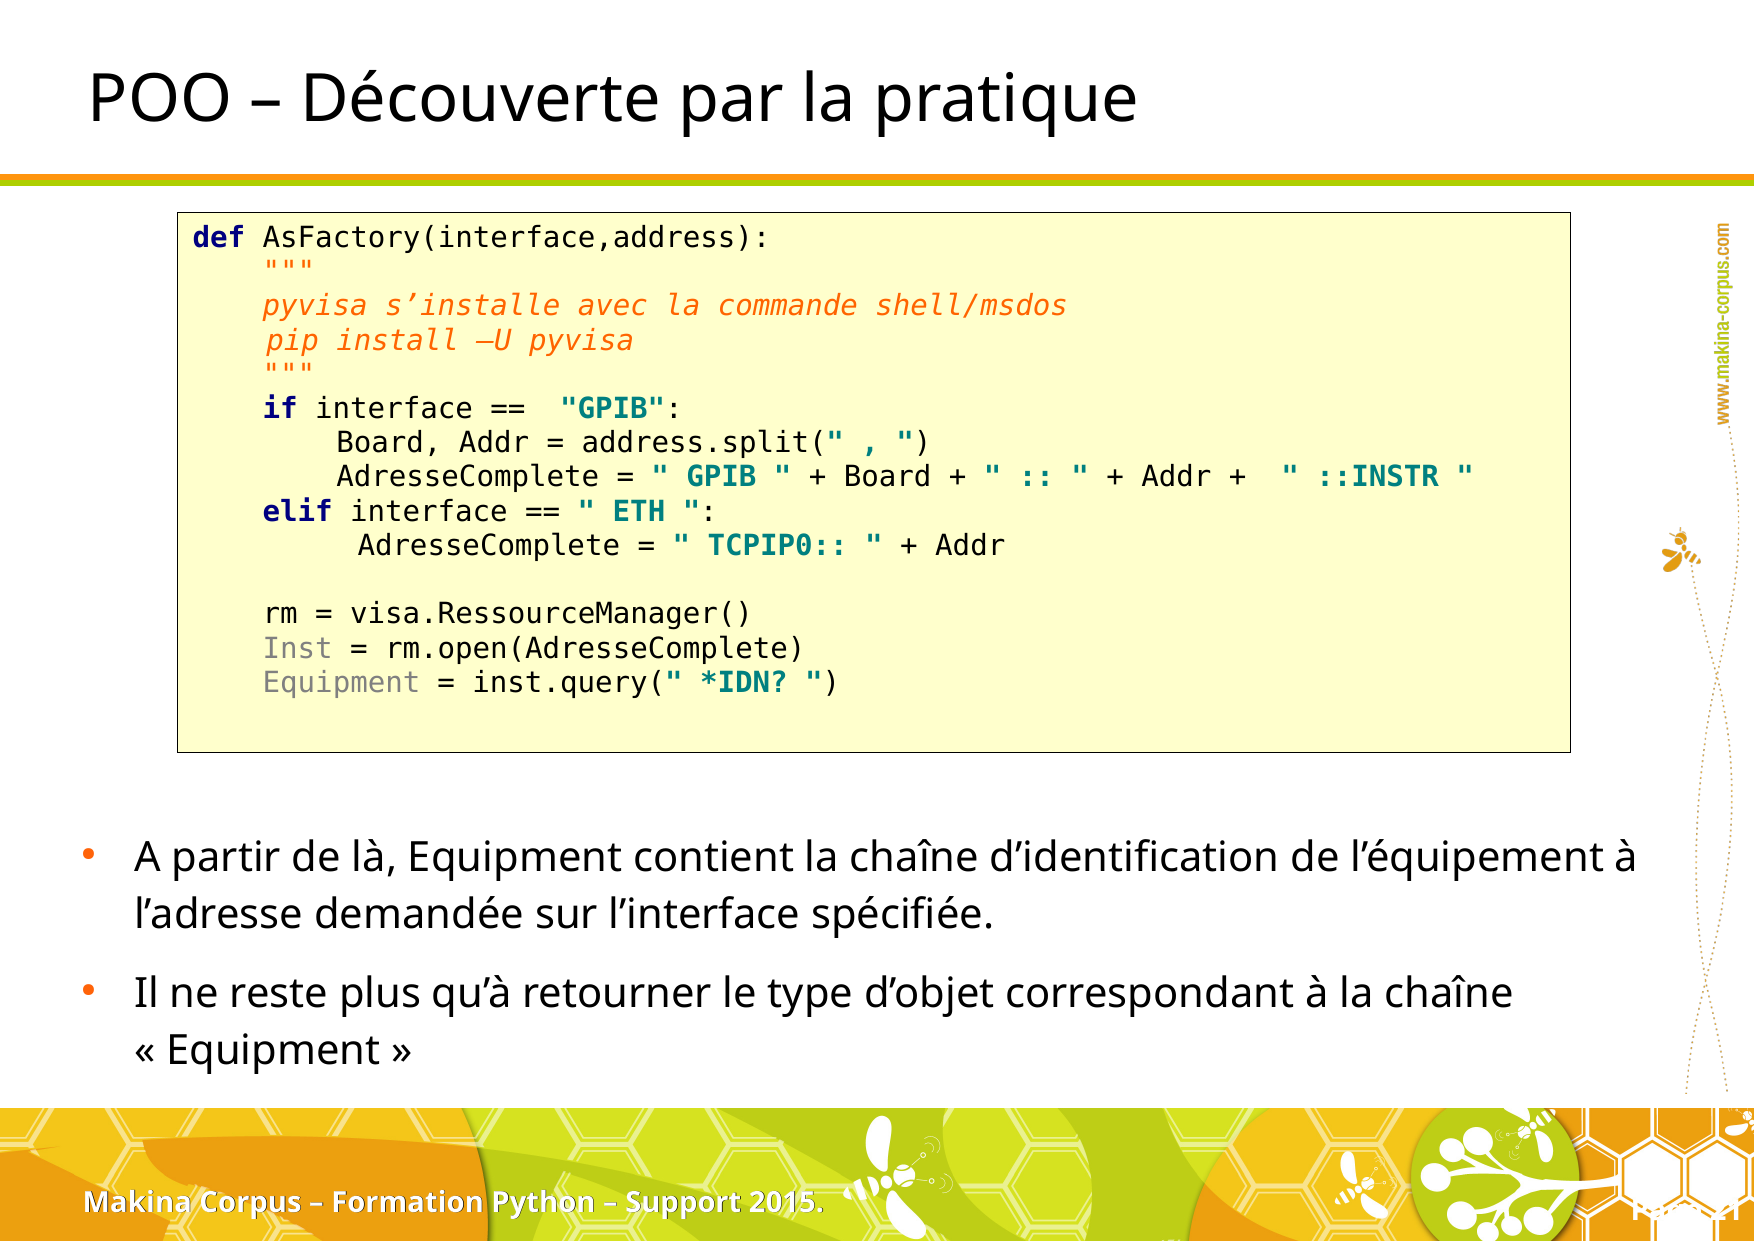

# POO – Découverte par la pratique
def AsFactory(interface,address):
 """
 pyvisa s’installe avec la commande shell/msdos
	pip install –U pyvisa
 """
 if interface ==  "GPIB":
	 Board, Addr = address.split(" , ")
	 AdresseComplete = " GPIB " + Board + " :: " + Addr +  " ::INSTR "
 elif interface == " ETH ":
		 AdresseComplete = " TCPIP0:: " + Addr
 rm = visa.RessourceManager()
 Inst = rm.open(AdresseComplete)
 Equipment = inst.query(" *IDN? ")
A partir de là, Equipment contient la chaîne d’identification de l’équipement à l’adresse demandée sur l’interface spécifiée.
Il ne reste plus qu’à retourner le type d’objet correspondant à la chaîne « Equipment »
tesg
21